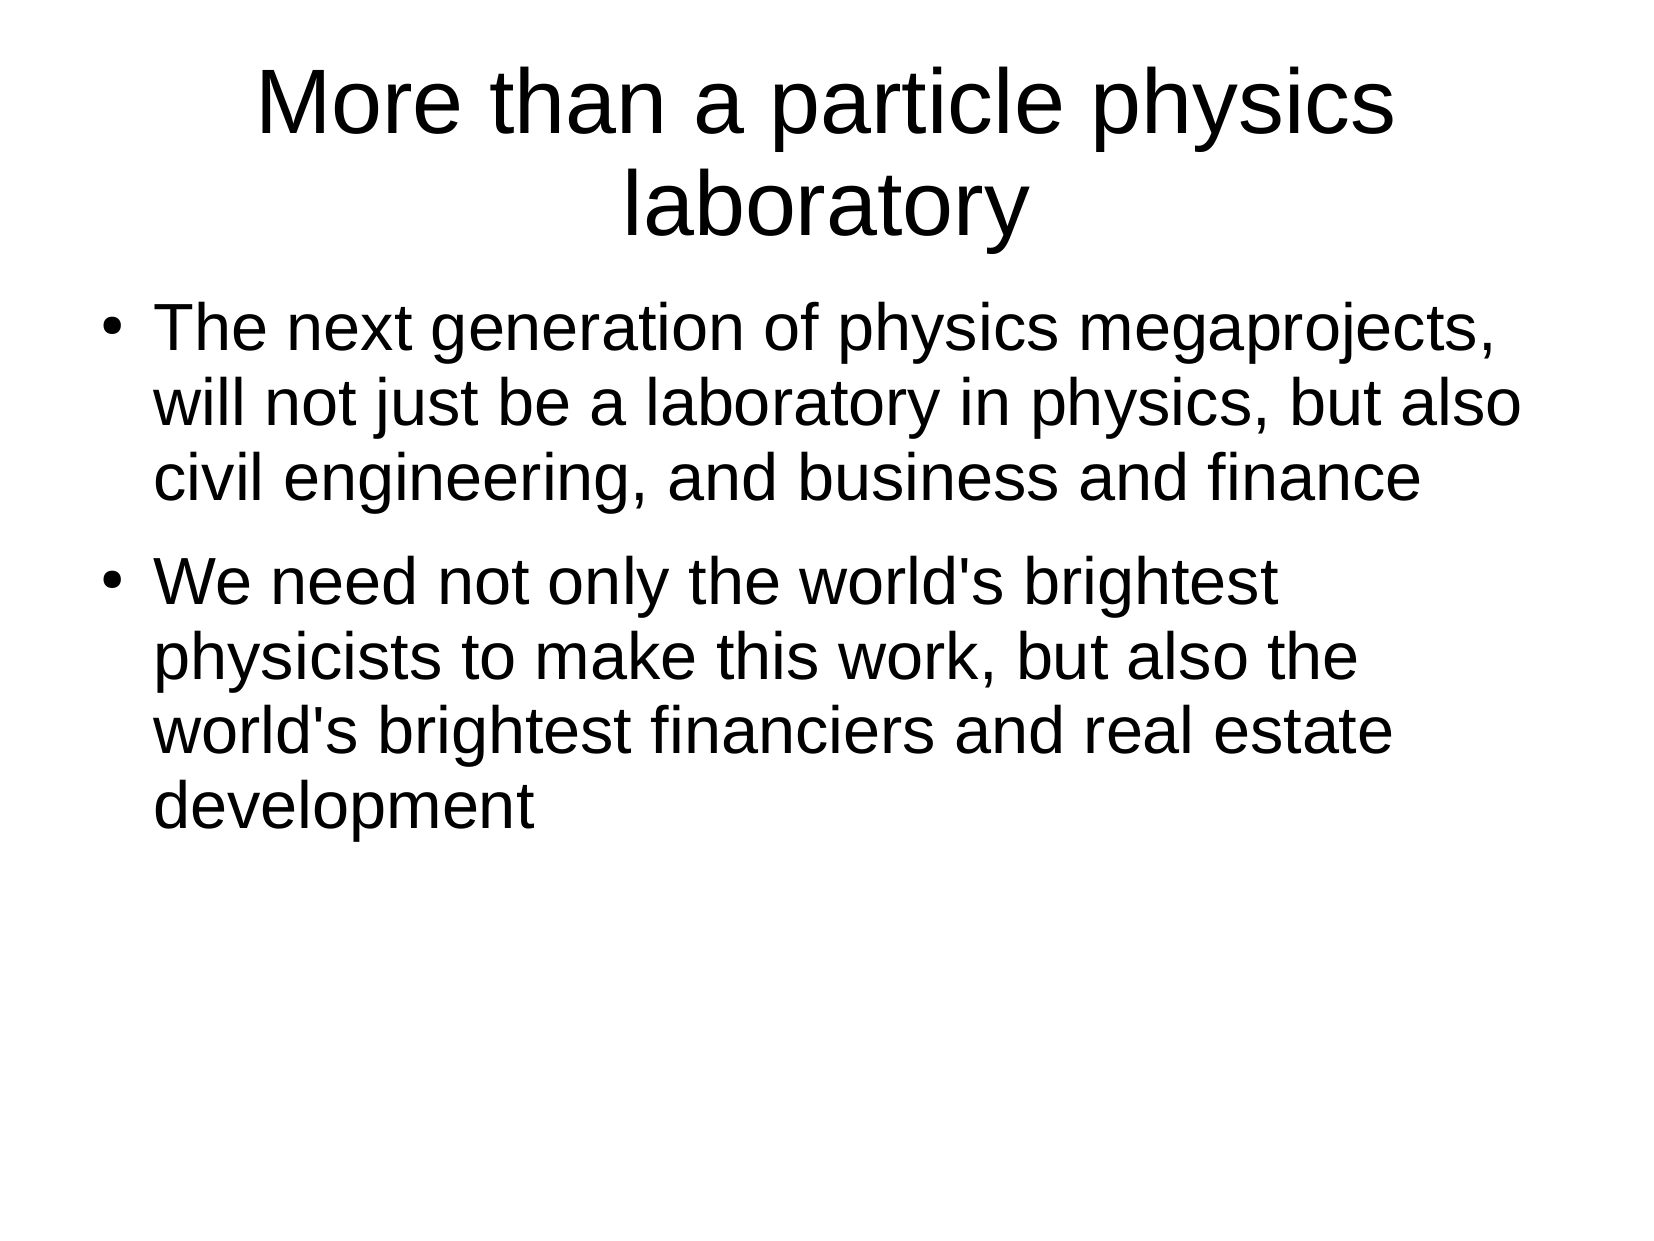

# More than a particle physics laboratory
The next generation of physics megaprojects, will not just be a laboratory in physics, but also civil engineering, and business and finance
We need not only the world's brightest physicists to make this work, but also the world's brightest financiers and real estate development